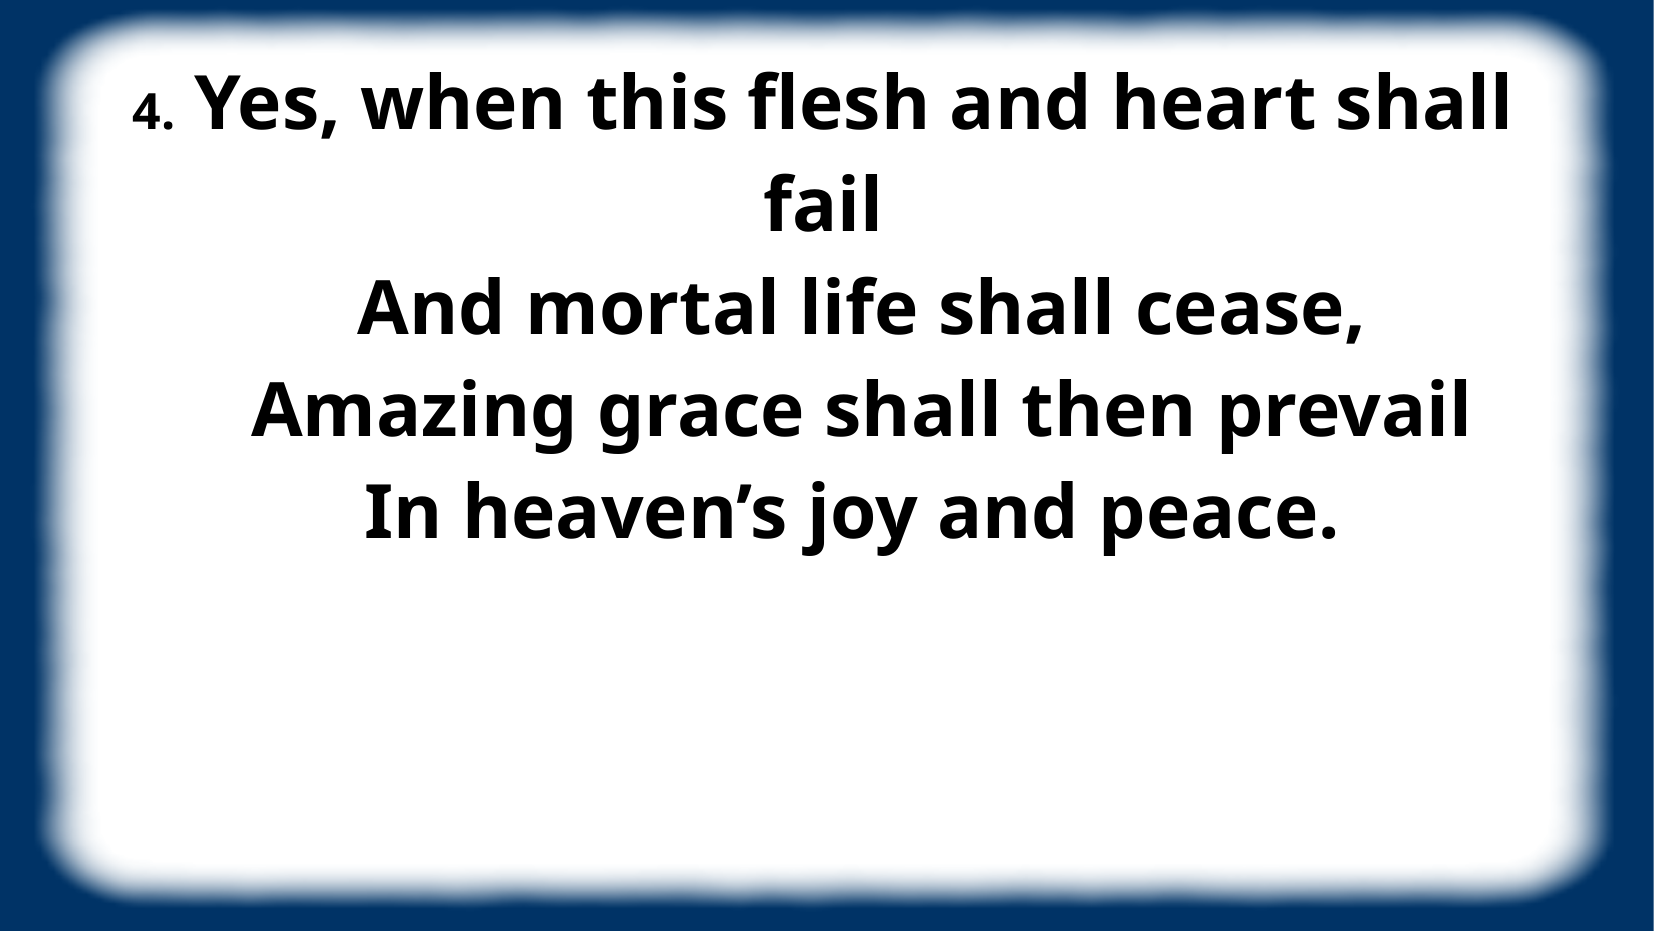

4. Yes, when this flesh and heart shall fail
 And mortal life shall cease,
 Amazing grace shall then prevail
 In heaven’s joy and peace.